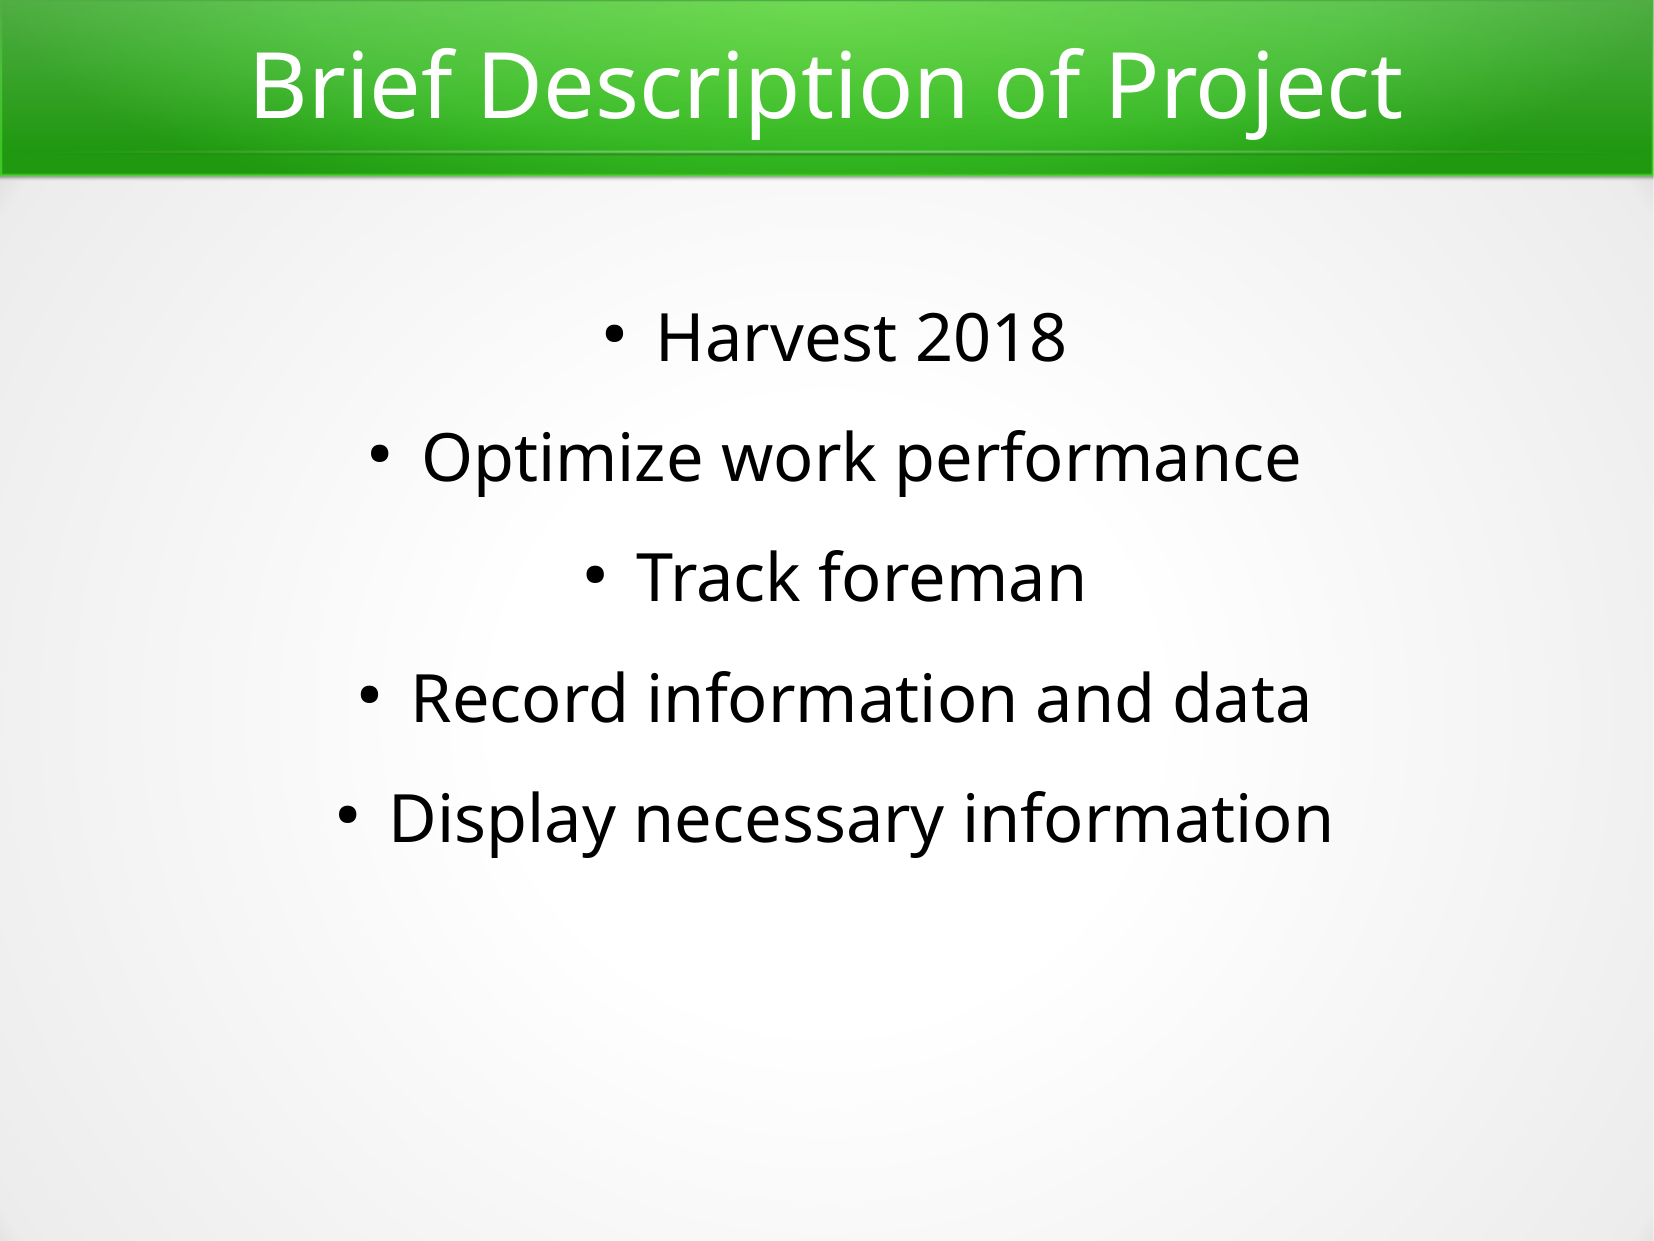

# Brief Description of Project
Harvest 2018
Optimize work performance
Track foreman
Record information and data
Display necessary information